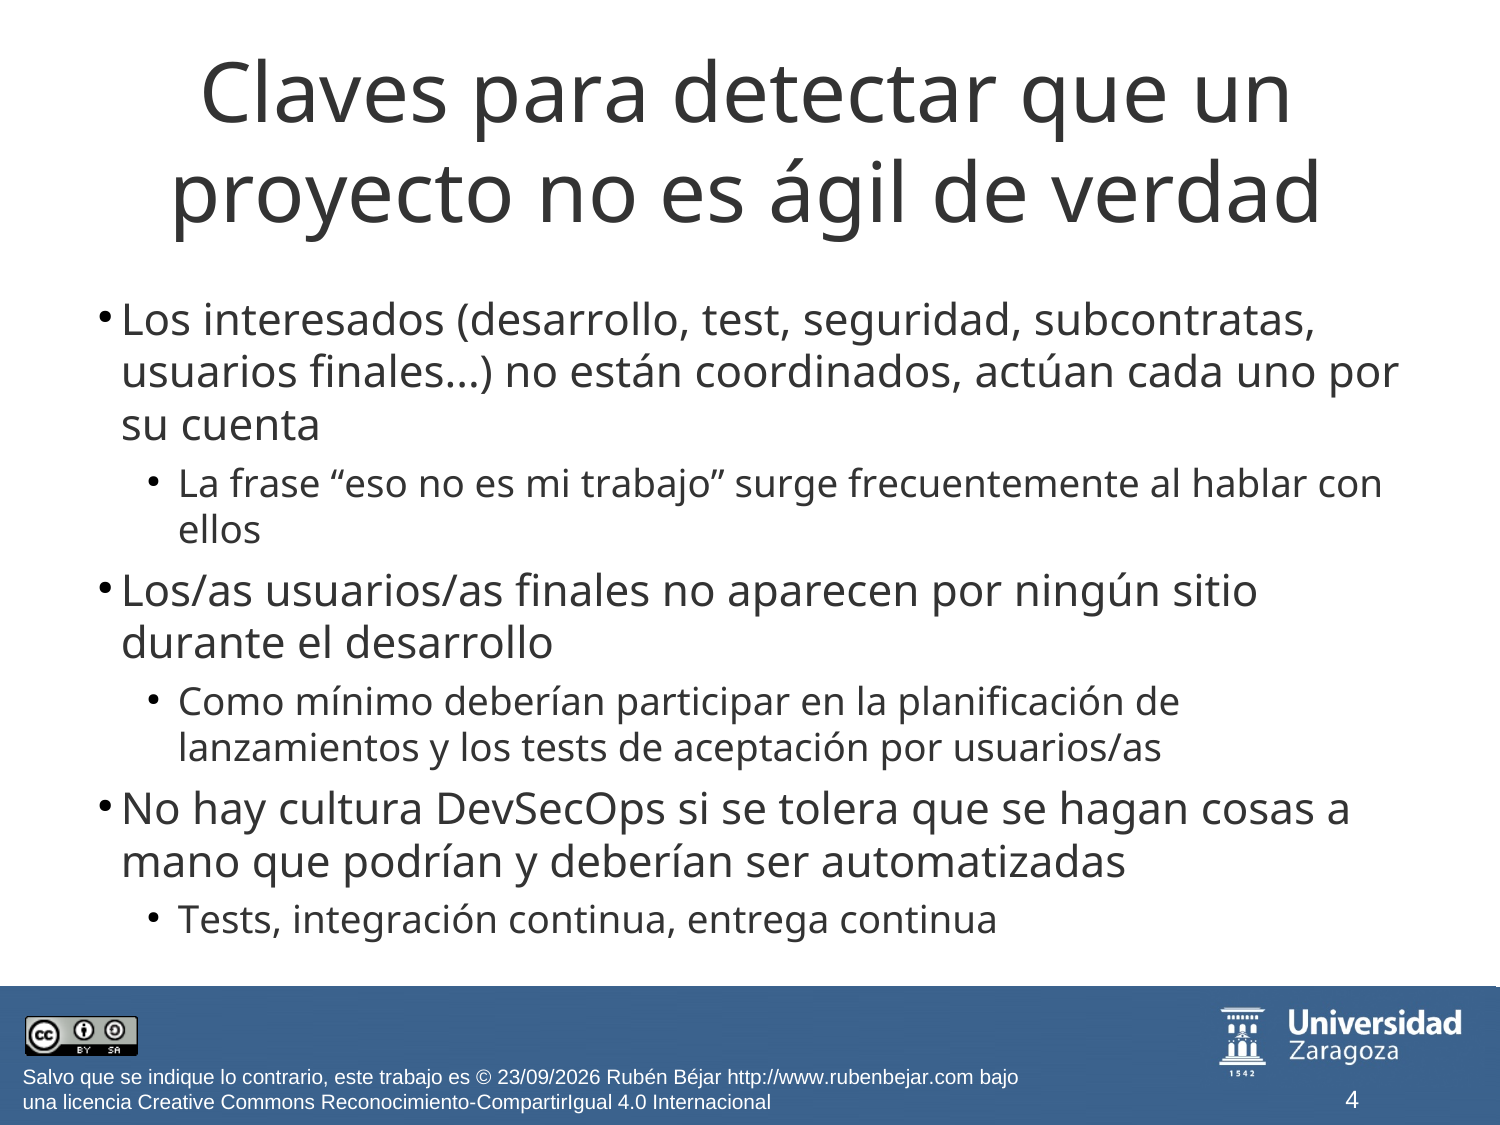

# Claves para detectar que un proyecto no es ágil de verdad
Los interesados (desarrollo, test, seguridad, subcontratas, usuarios finales...) no están coordinados, actúan cada uno por su cuenta
La frase “eso no es mi trabajo” surge frecuentemente al hablar con ellos
Los/as usuarios/as finales no aparecen por ningún sitio durante el desarrollo
Como mínimo deberían participar en la planificación de lanzamientos y los tests de aceptación por usuarios/as
No hay cultura DevSecOps si se tolera que se hagan cosas a mano que podrían y deberían ser automatizadas
Tests, integración continua, entrega continua